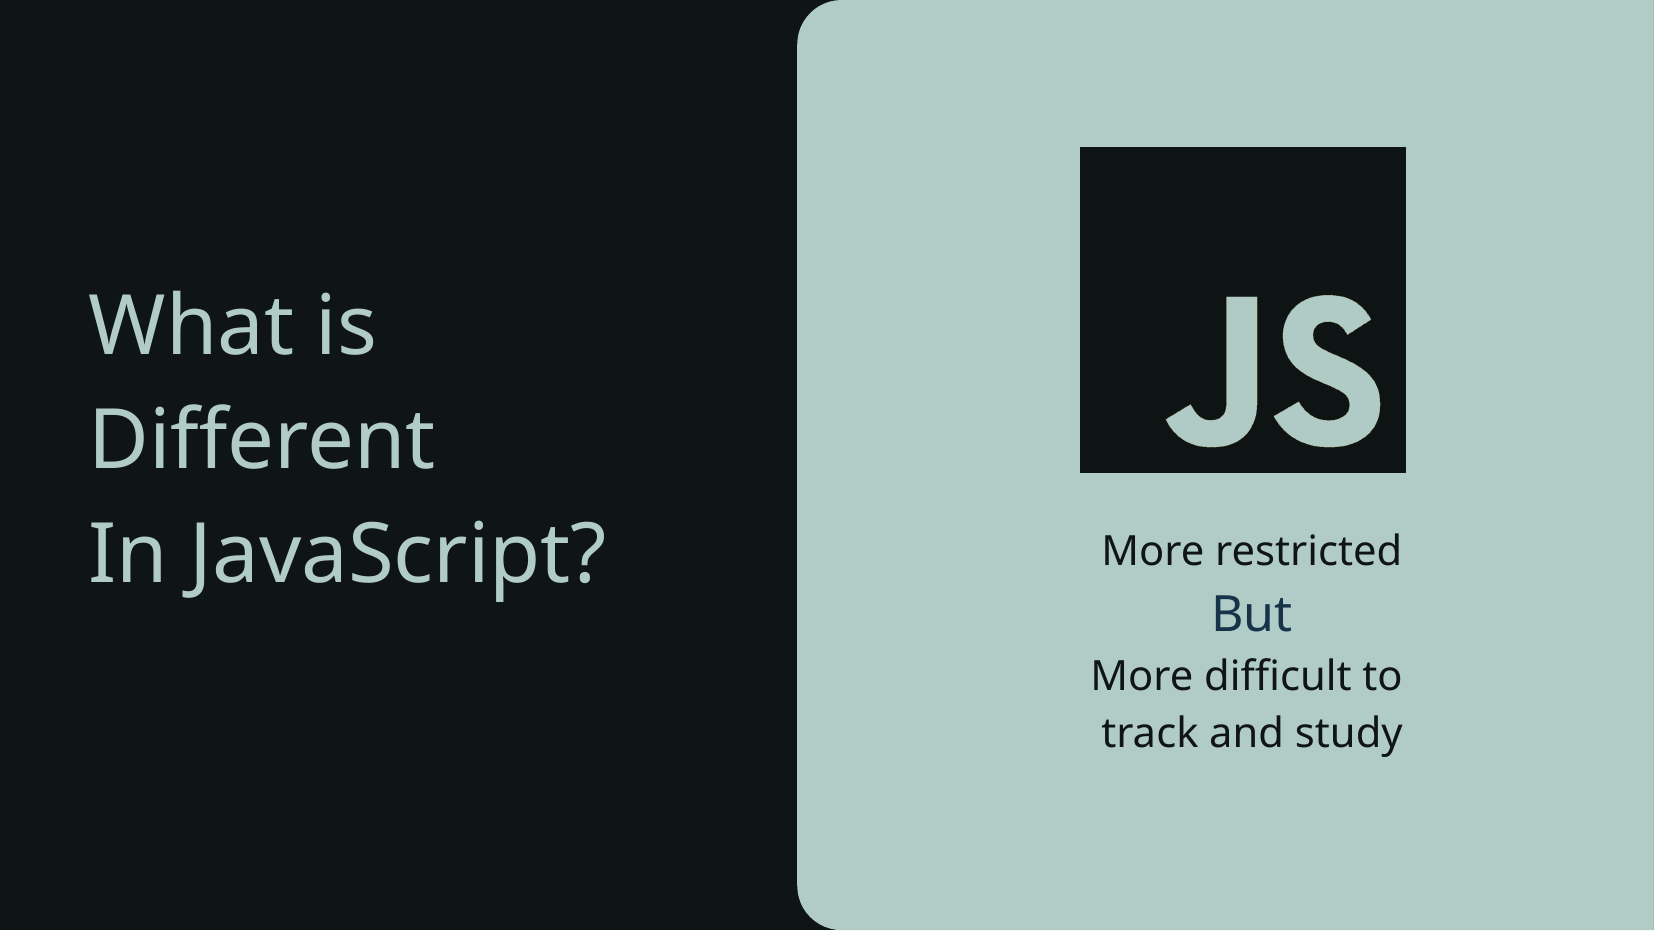

# What is Different In JavaScript?
More restricted
But
More difficult to
track and study